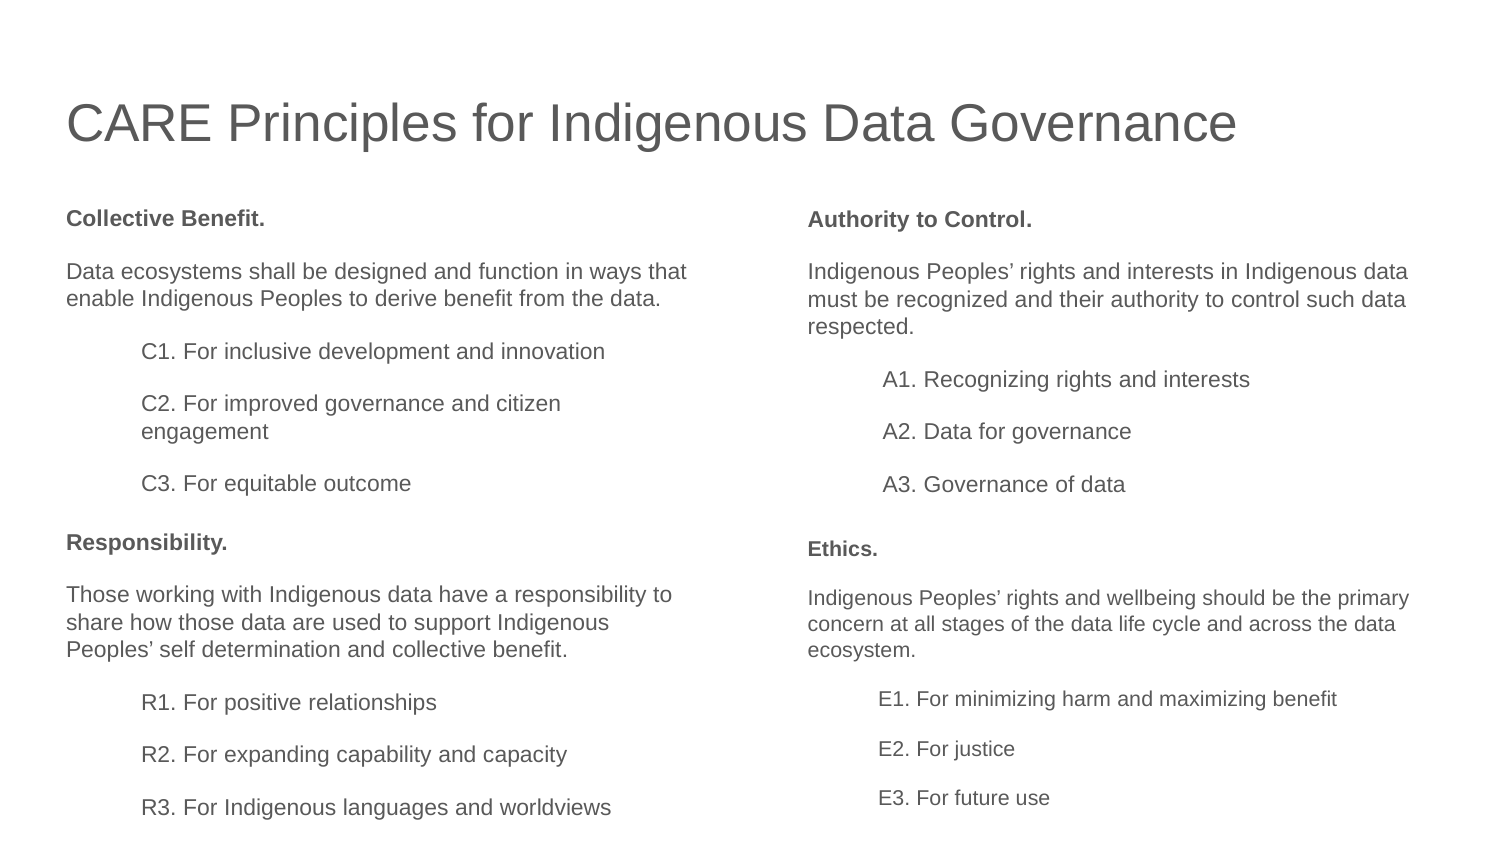

# CARE Principles for Indigenous Data Governance
Collective Benefit.
Data ecosystems shall be designed and function in ways that enable Indigenous Peoples to derive benefit from the data.
C1. For inclusive development and innovation
C2. For improved governance and citizen engagement
C3. For equitable outcome
Authority to Control.
Indigenous Peoples’ rights and interests in Indigenous data must be recognized and their authority to control such data respected.
A1. Recognizing rights and interests
A2. Data for governance
A3. Governance of data
Responsibility.
Those working with Indigenous data have a responsibility to share how those data are used to support Indigenous Peoples’ self determination and collective benefit.
R1. For positive relationships
R2. For expanding capability and capacity
R3. For Indigenous languages and worldviews
Ethics.
Indigenous Peoples’ rights and wellbeing should be the primary concern at all stages of the data life cycle and across the data ecosystem.
E1. For minimizing harm and maximizing benefit
E2. For justice
E3. For future use